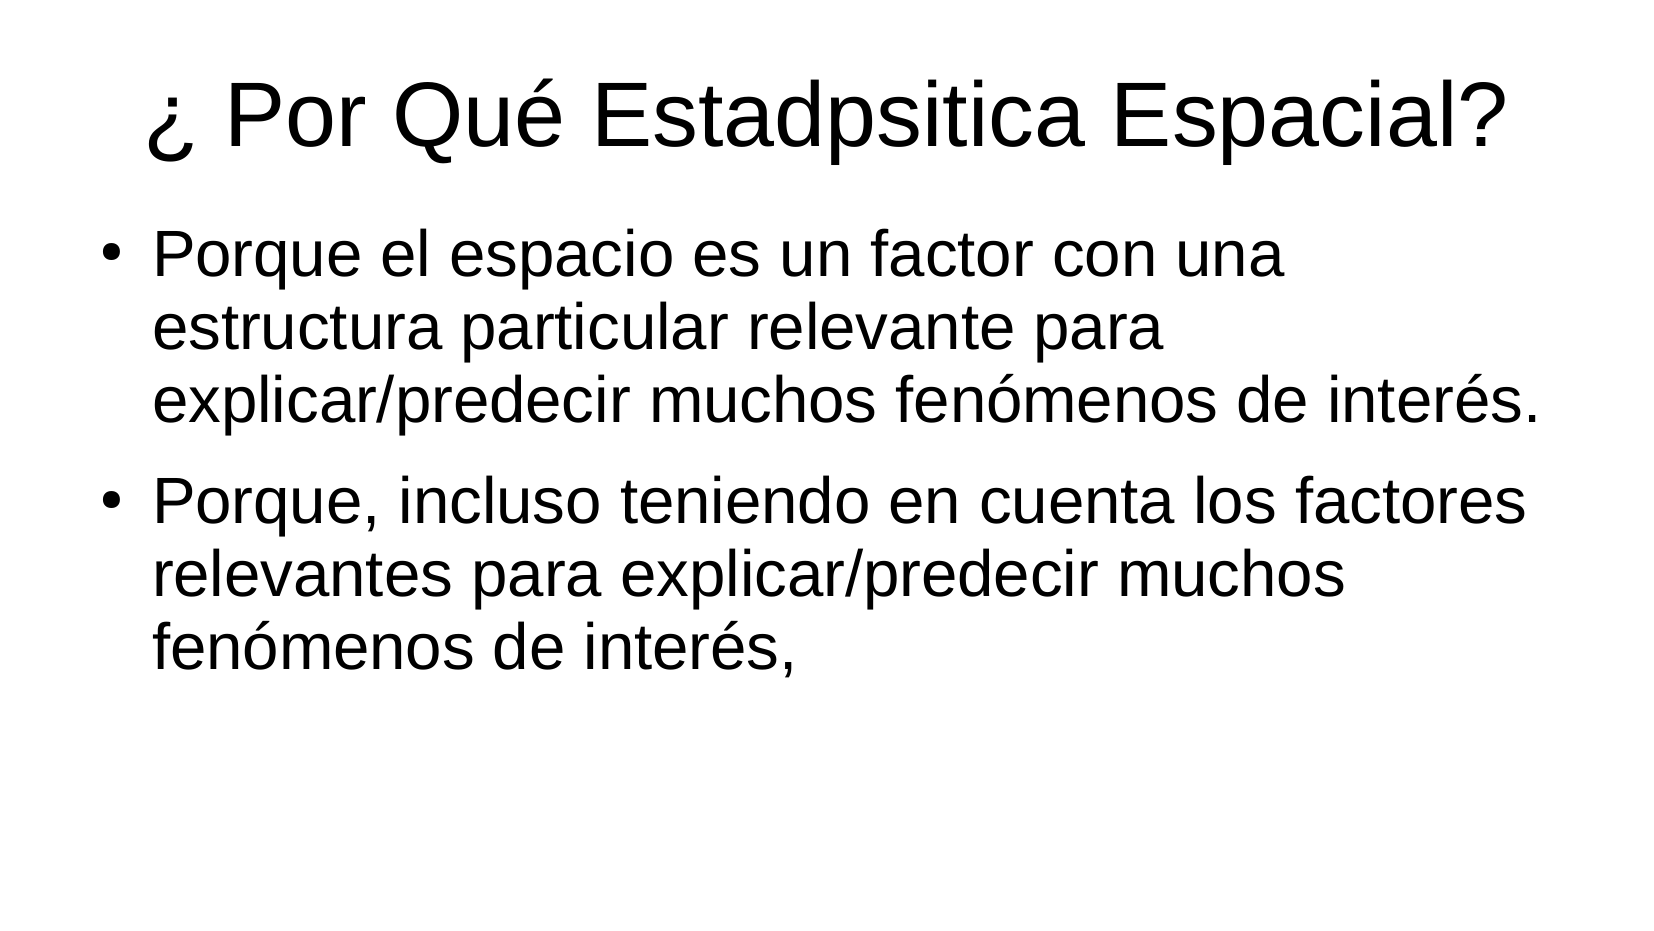

# ¿ Por Qué Estadpsitica Espacial?
Porque el espacio es un factor con una estructura particular relevante para explicar/predecir muchos fenómenos de interés.
Porque, incluso teniendo en cuenta los factores relevantes para explicar/predecir muchos fenómenos de interés,